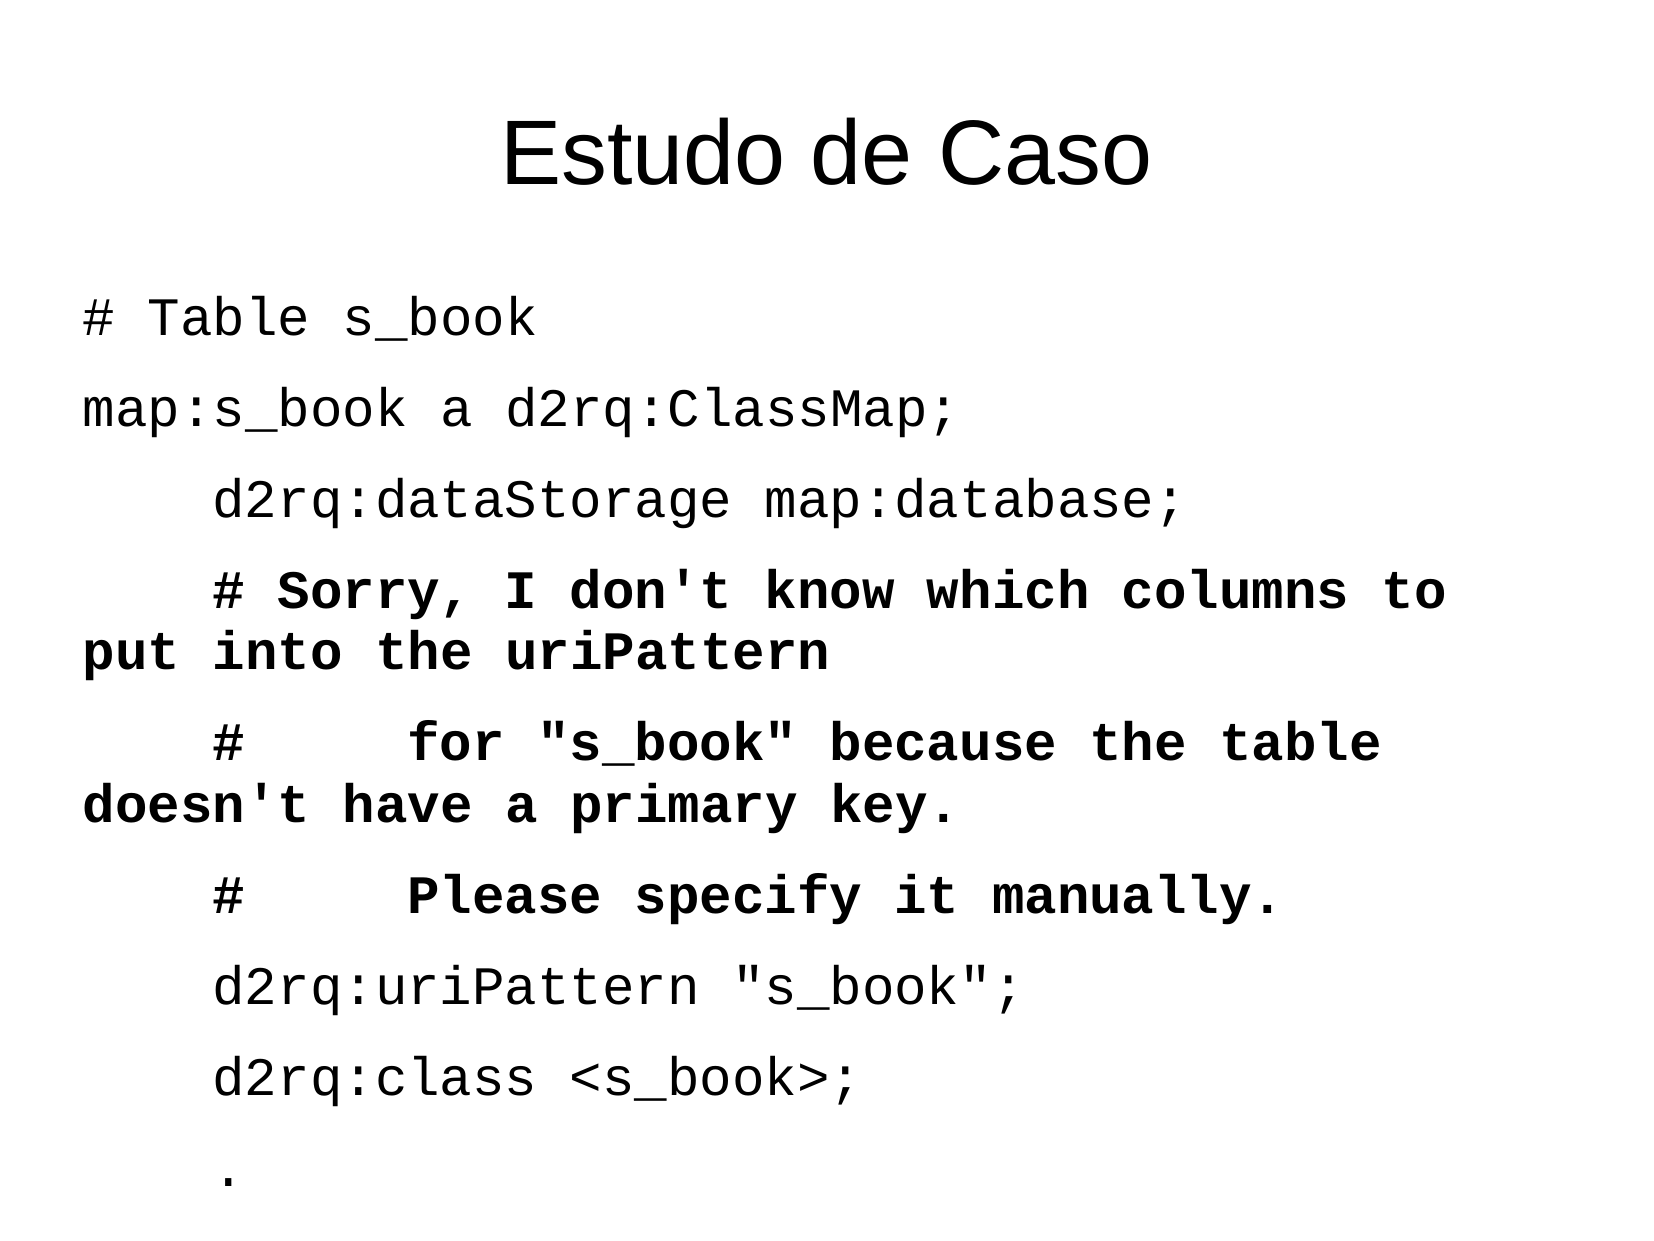

# Estudo de Caso
# Table s_book
map:s_book a d2rq:ClassMap;
 d2rq:dataStorage map:database;
 # Sorry, I don't know which columns to put into the uriPattern
 # for "s_book" because the table doesn't have a primary key.
 # Please specify it manually.
 d2rq:uriPattern "s_book";
 d2rq:class <s_book>;
 .